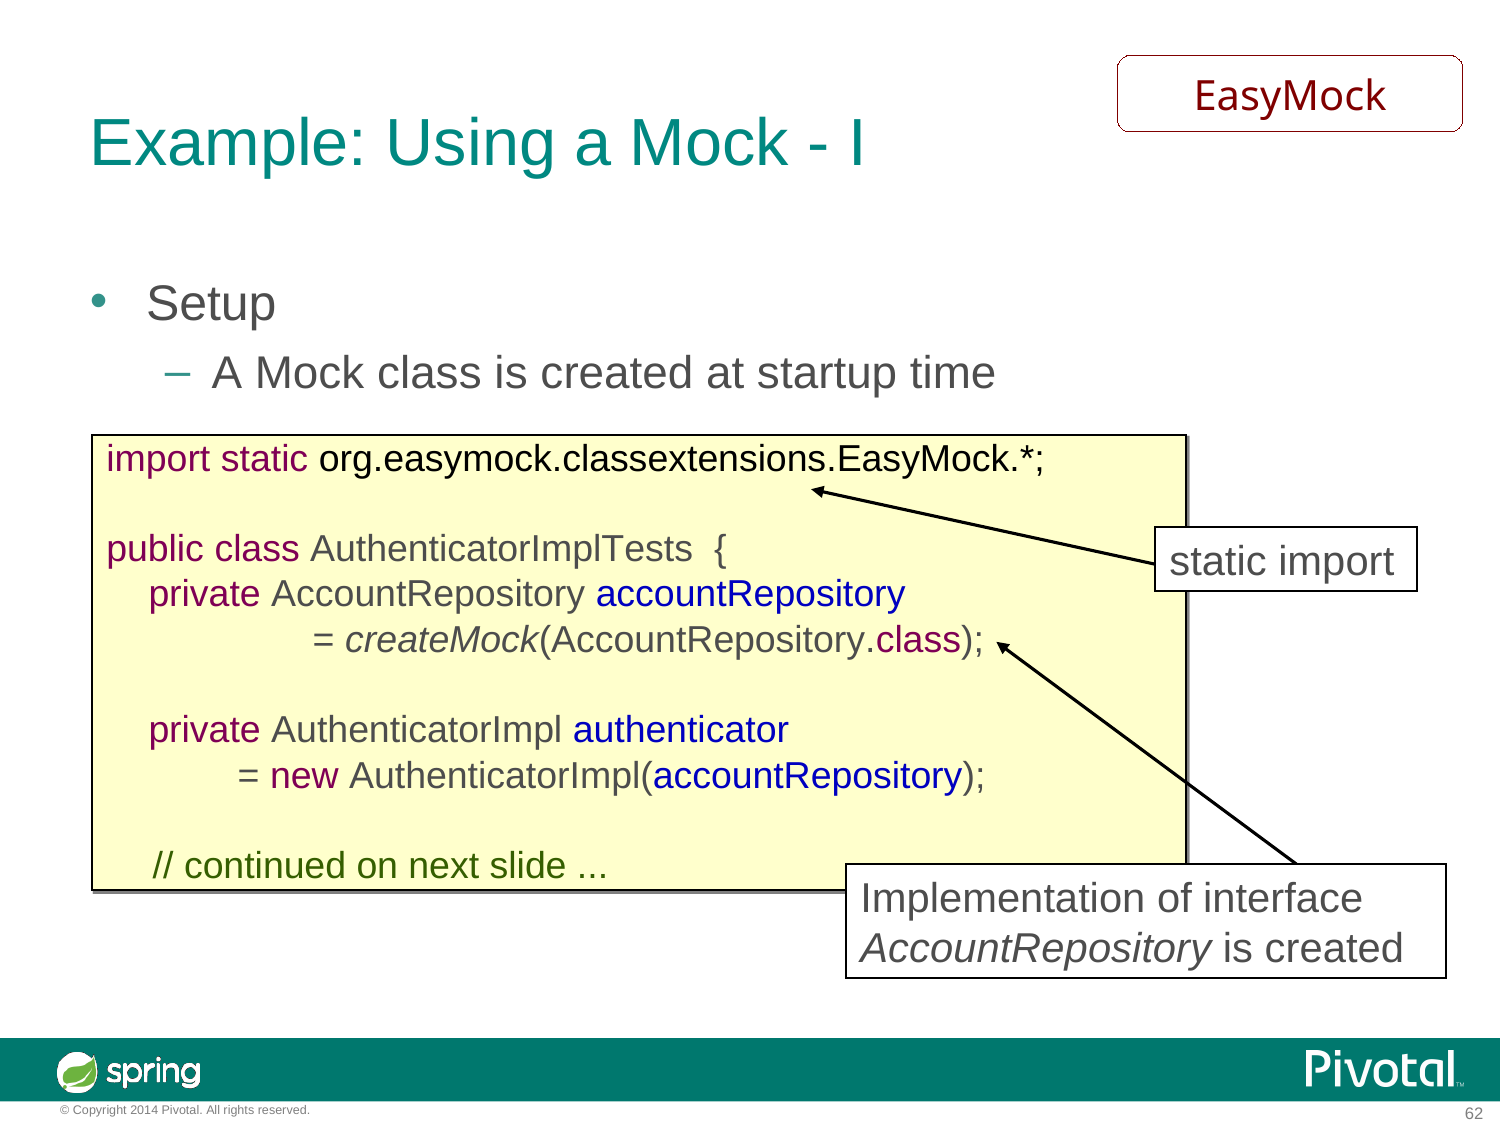

# Example: Using a Mock - I
EasyMock
Setup
A Mock class is created at startup time
import static org.easymock.classextensions.EasyMock.*;
public class AuthenticatorImplTests {
 private AccountRepository accountRepository
			= createMock(AccountRepository.class);
 private AuthenticatorImpl authenticator
		= new AuthenticatorImpl(accountRepository);
 // continued on next slide ...
static import
Implementation of interface AccountRepository is created